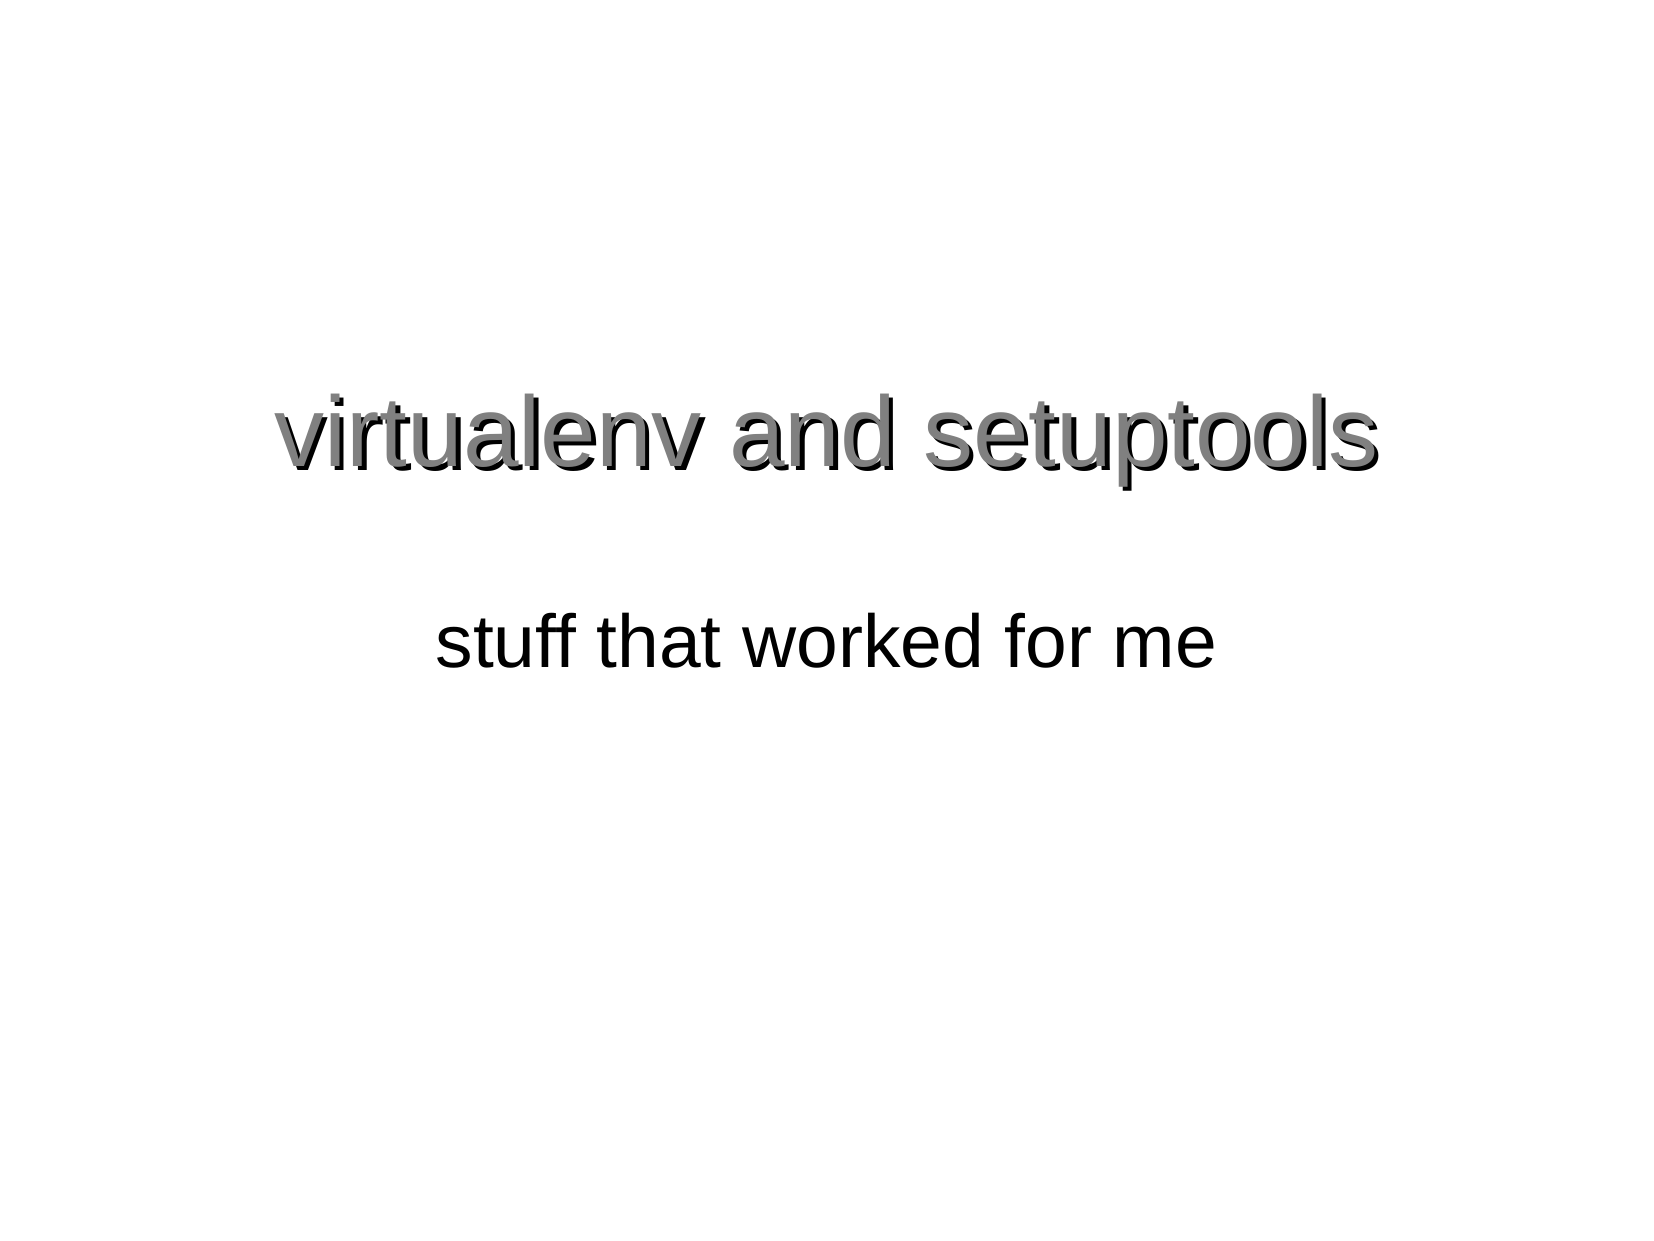

# virtualenv and setuptools
stuff that worked for me